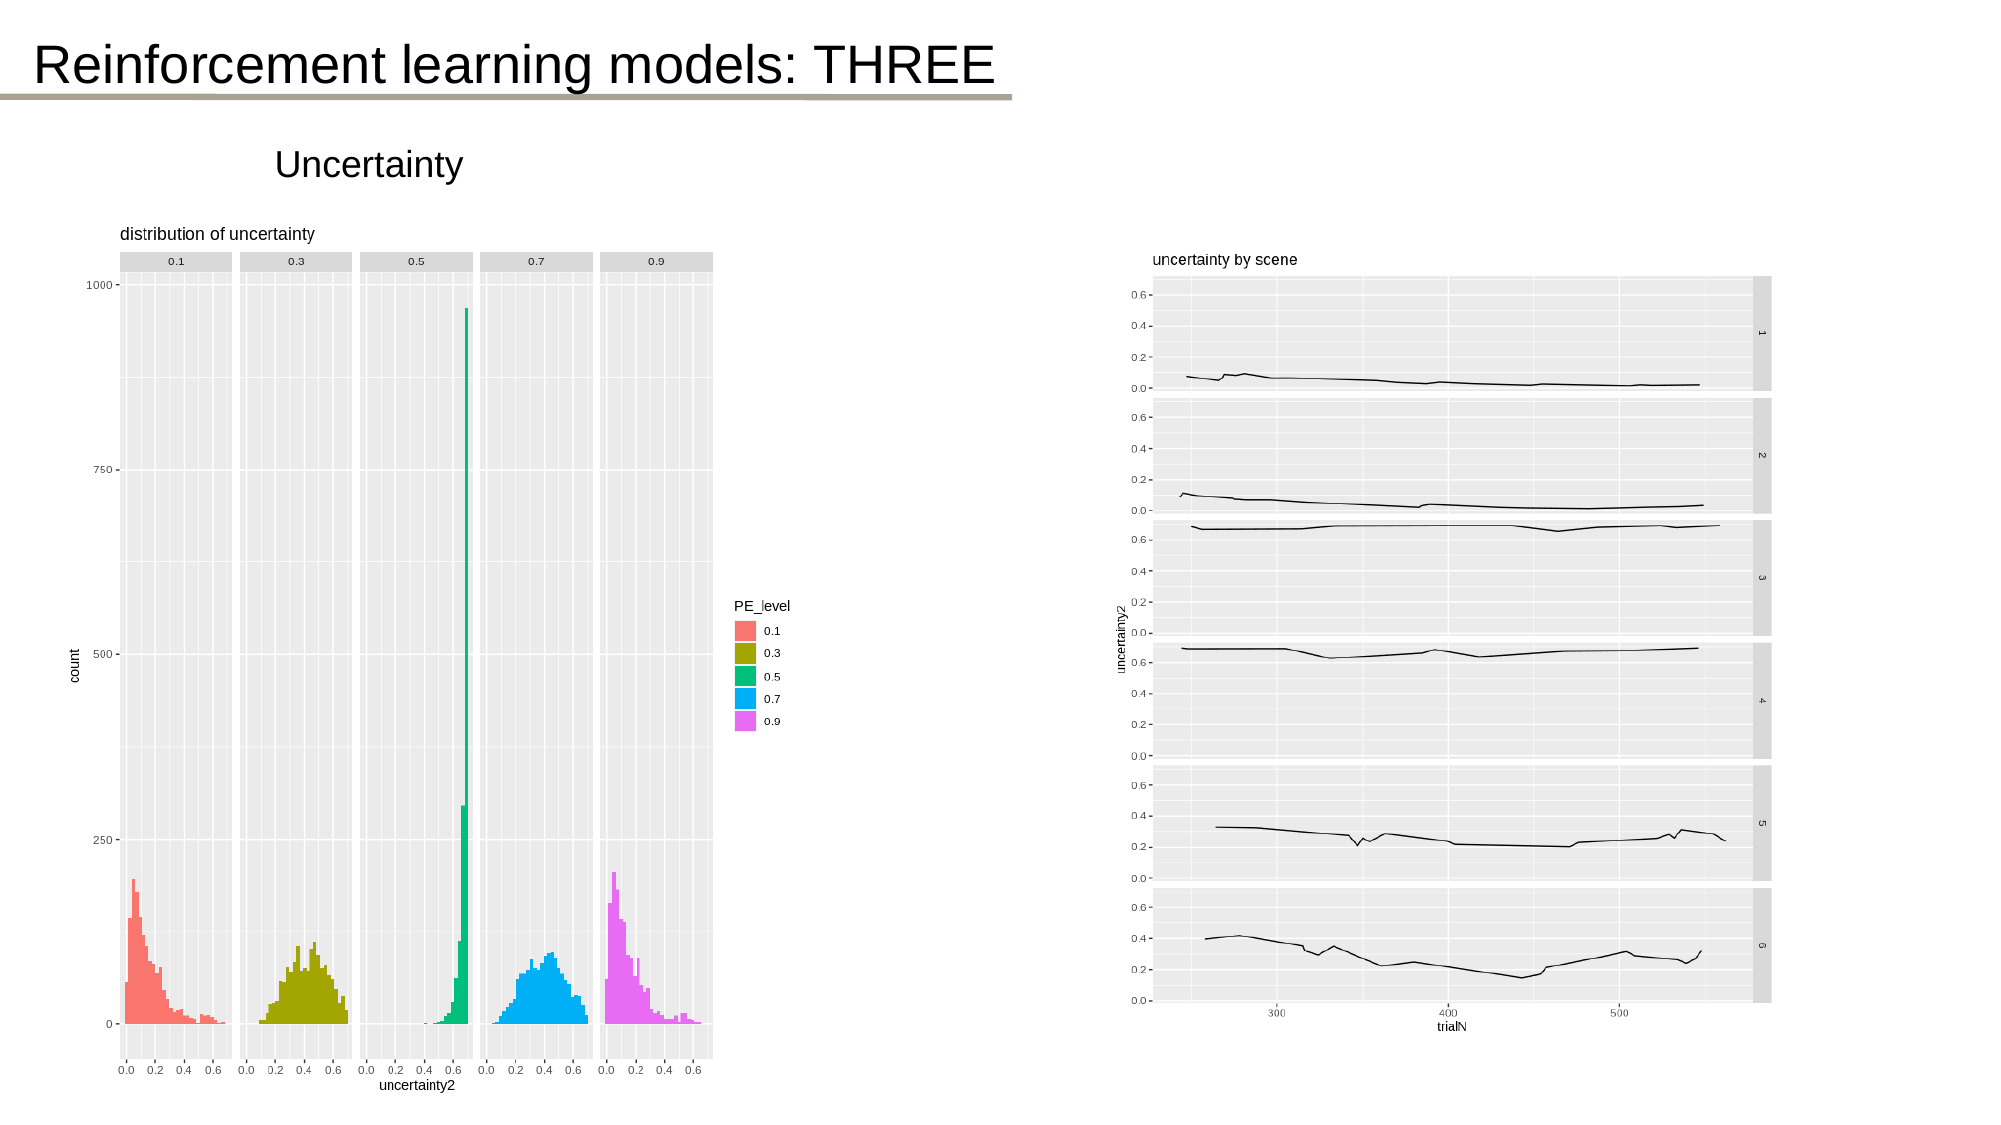

Reinforcement learning models: THREE
Uncertainty
Observational PE